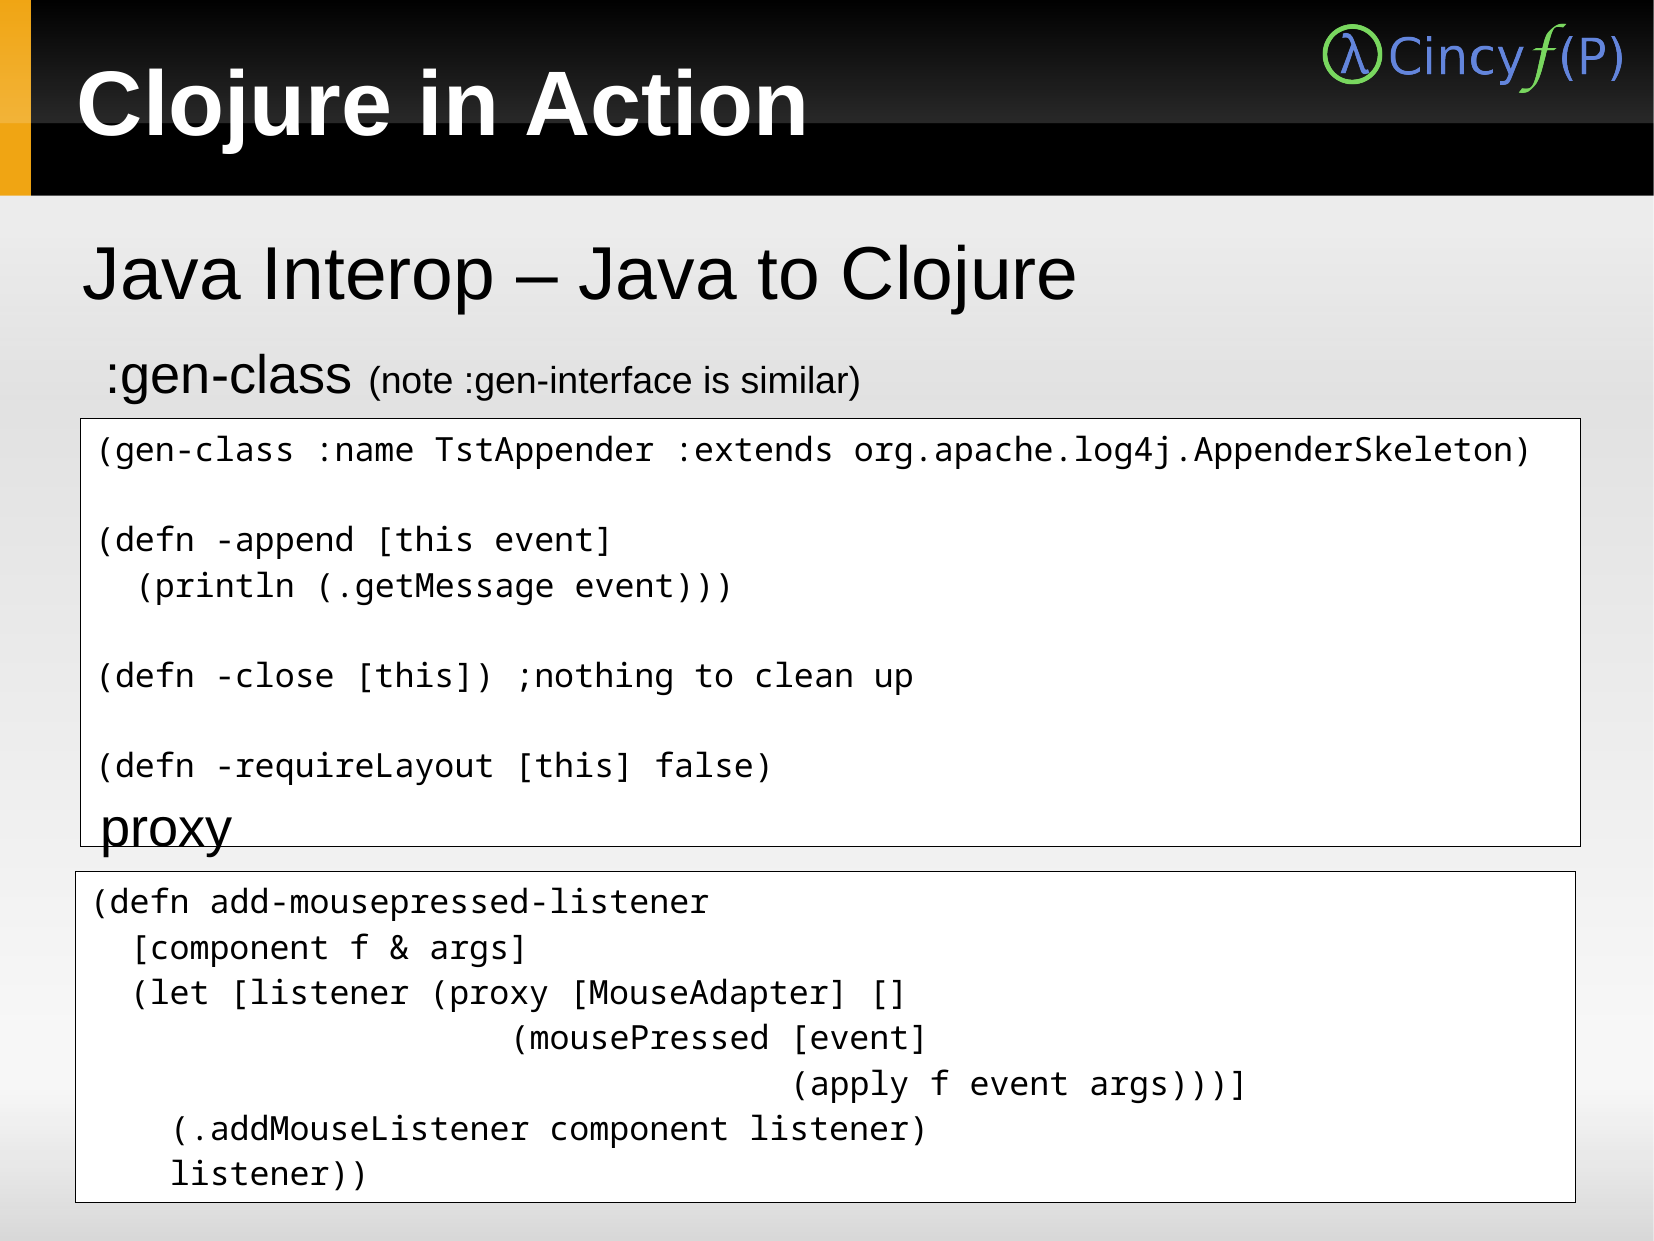

# Clojure in Action
Java Interop – Java to Clojure
:gen-class (note :gen-interface is similar)
(gen-class :name TstAppender :extends org.apache.log4j.AppenderSkeleton)
(defn -append [this event]
 (println (.getMessage event)))
(defn -close [this]) ;nothing to clean up
(defn -requireLayout [this] false)
proxy
(defn add-mousepressed-listener
 [component f & args]
 (let [listener (proxy [MouseAdapter] []
 (mousePressed [event]
 (apply f event args)))]
 (.addMouseListener component listener)
 listener))